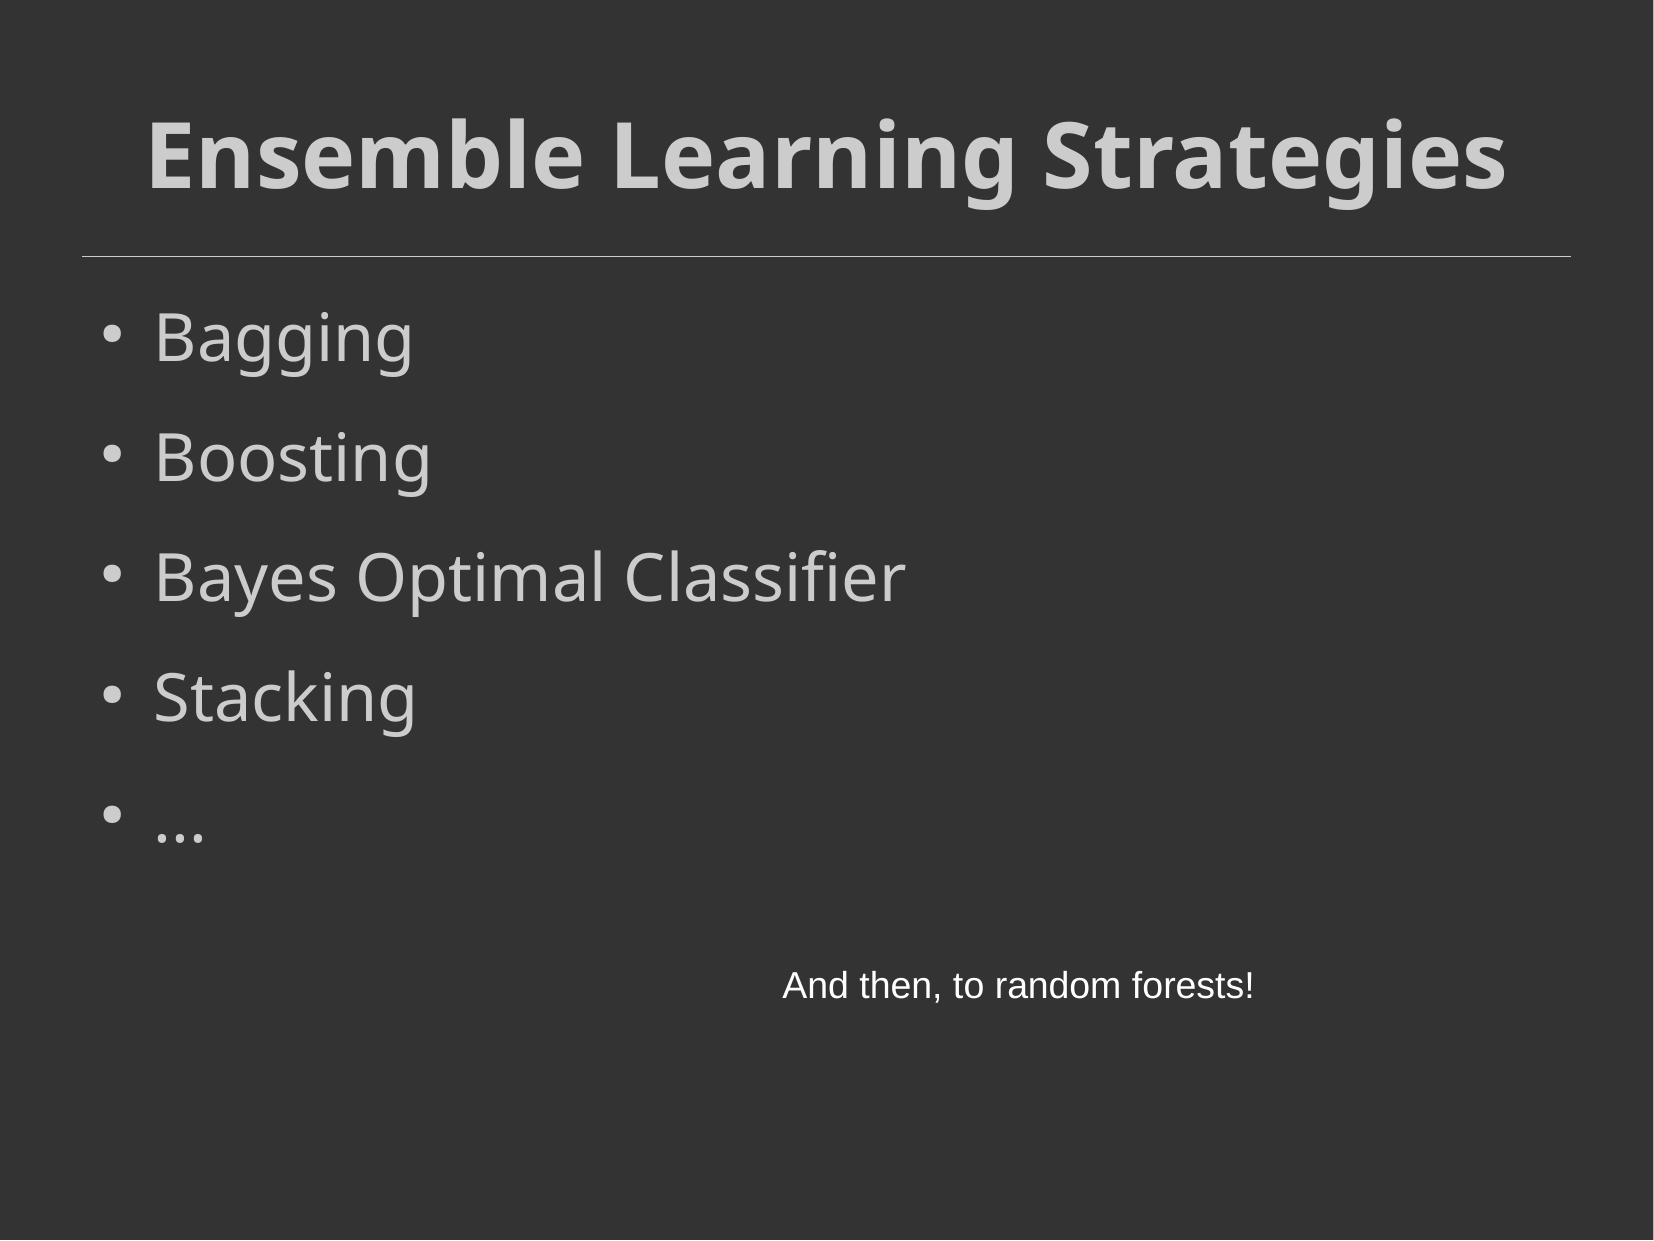

# Ensemble Learning Strategies
Bagging
Boosting
Bayes Optimal Classifier
Stacking
...
And then, to random forests!